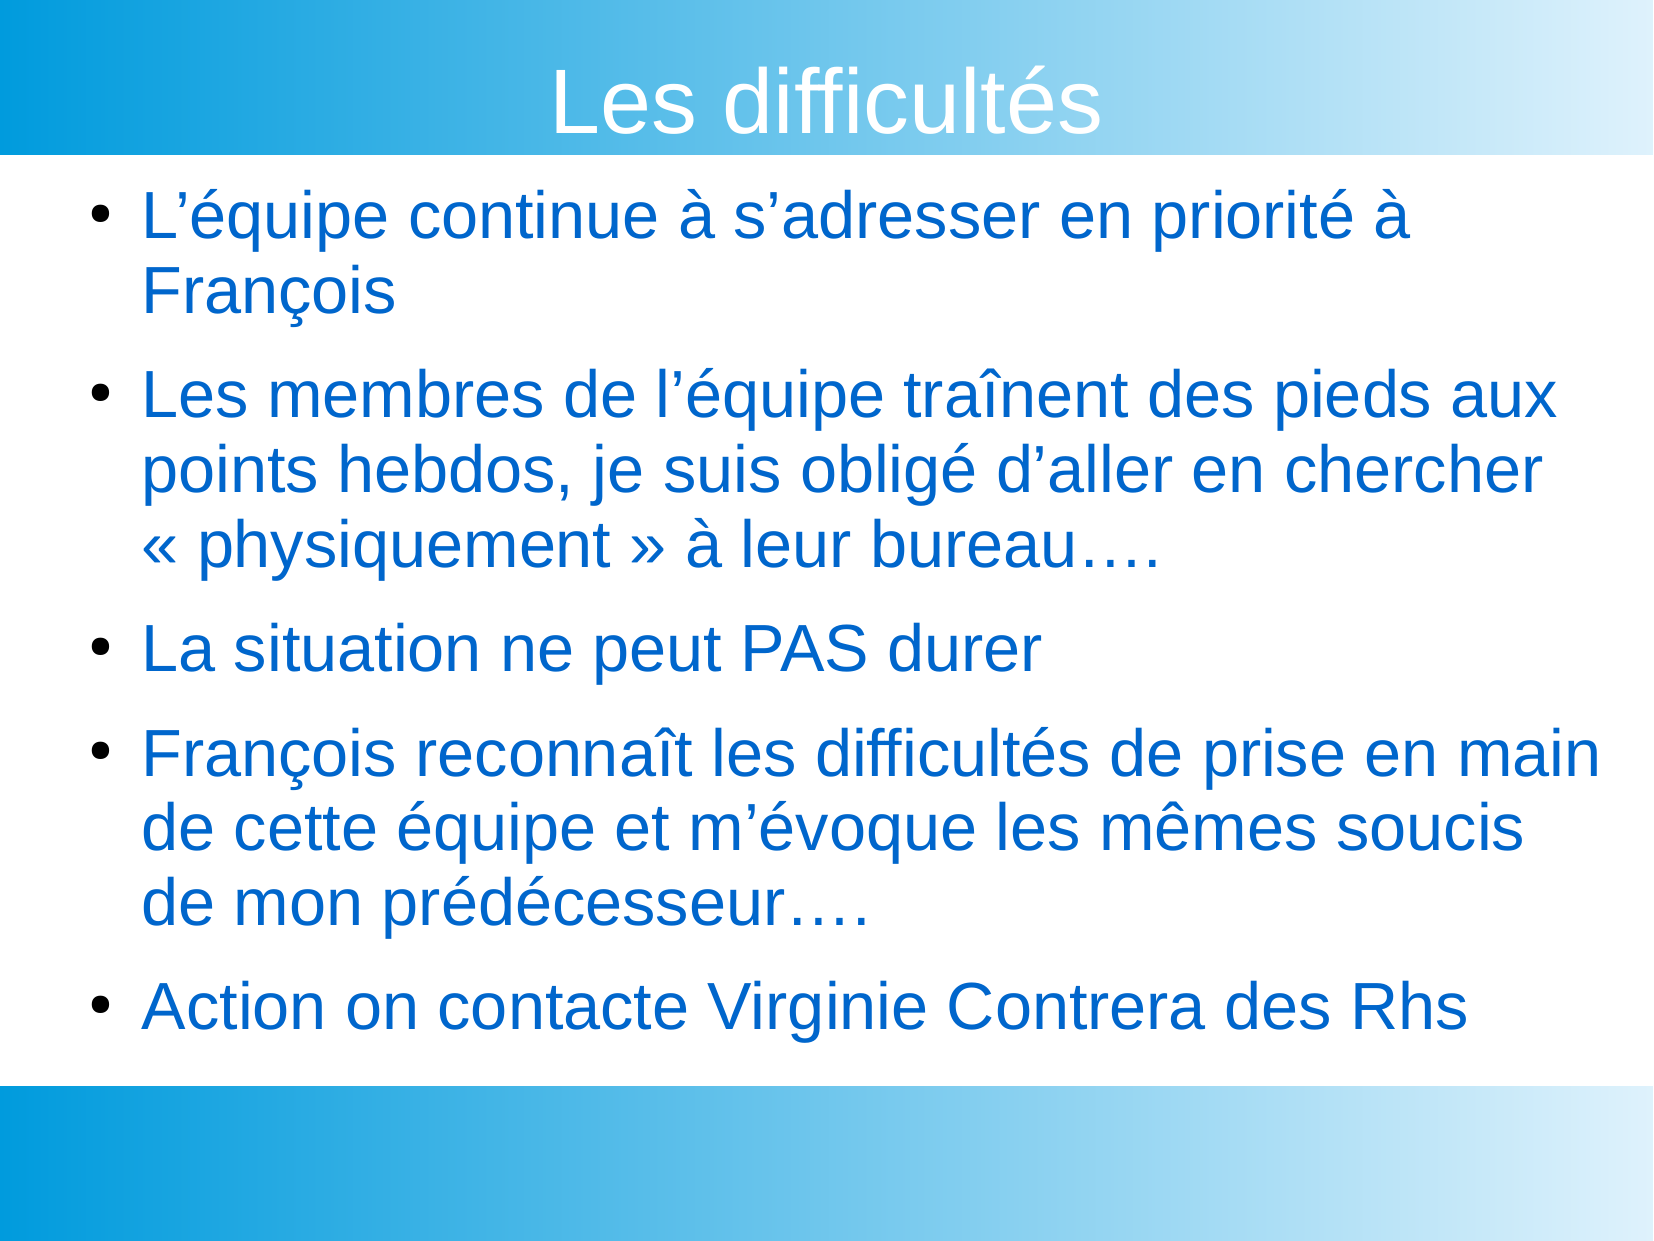

# Les difficultés
L’équipe continue à s’adresser en priorité à François
Les membres de l’équipe traînent des pieds aux points hebdos, je suis obligé d’aller en chercher « physiquement » à leur bureau….
La situation ne peut PAS durer
François reconnaît les difficultés de prise en main de cette équipe et m’évoque les mêmes soucis de mon prédécesseur….
Action on contacte Virginie Contrera des Rhs